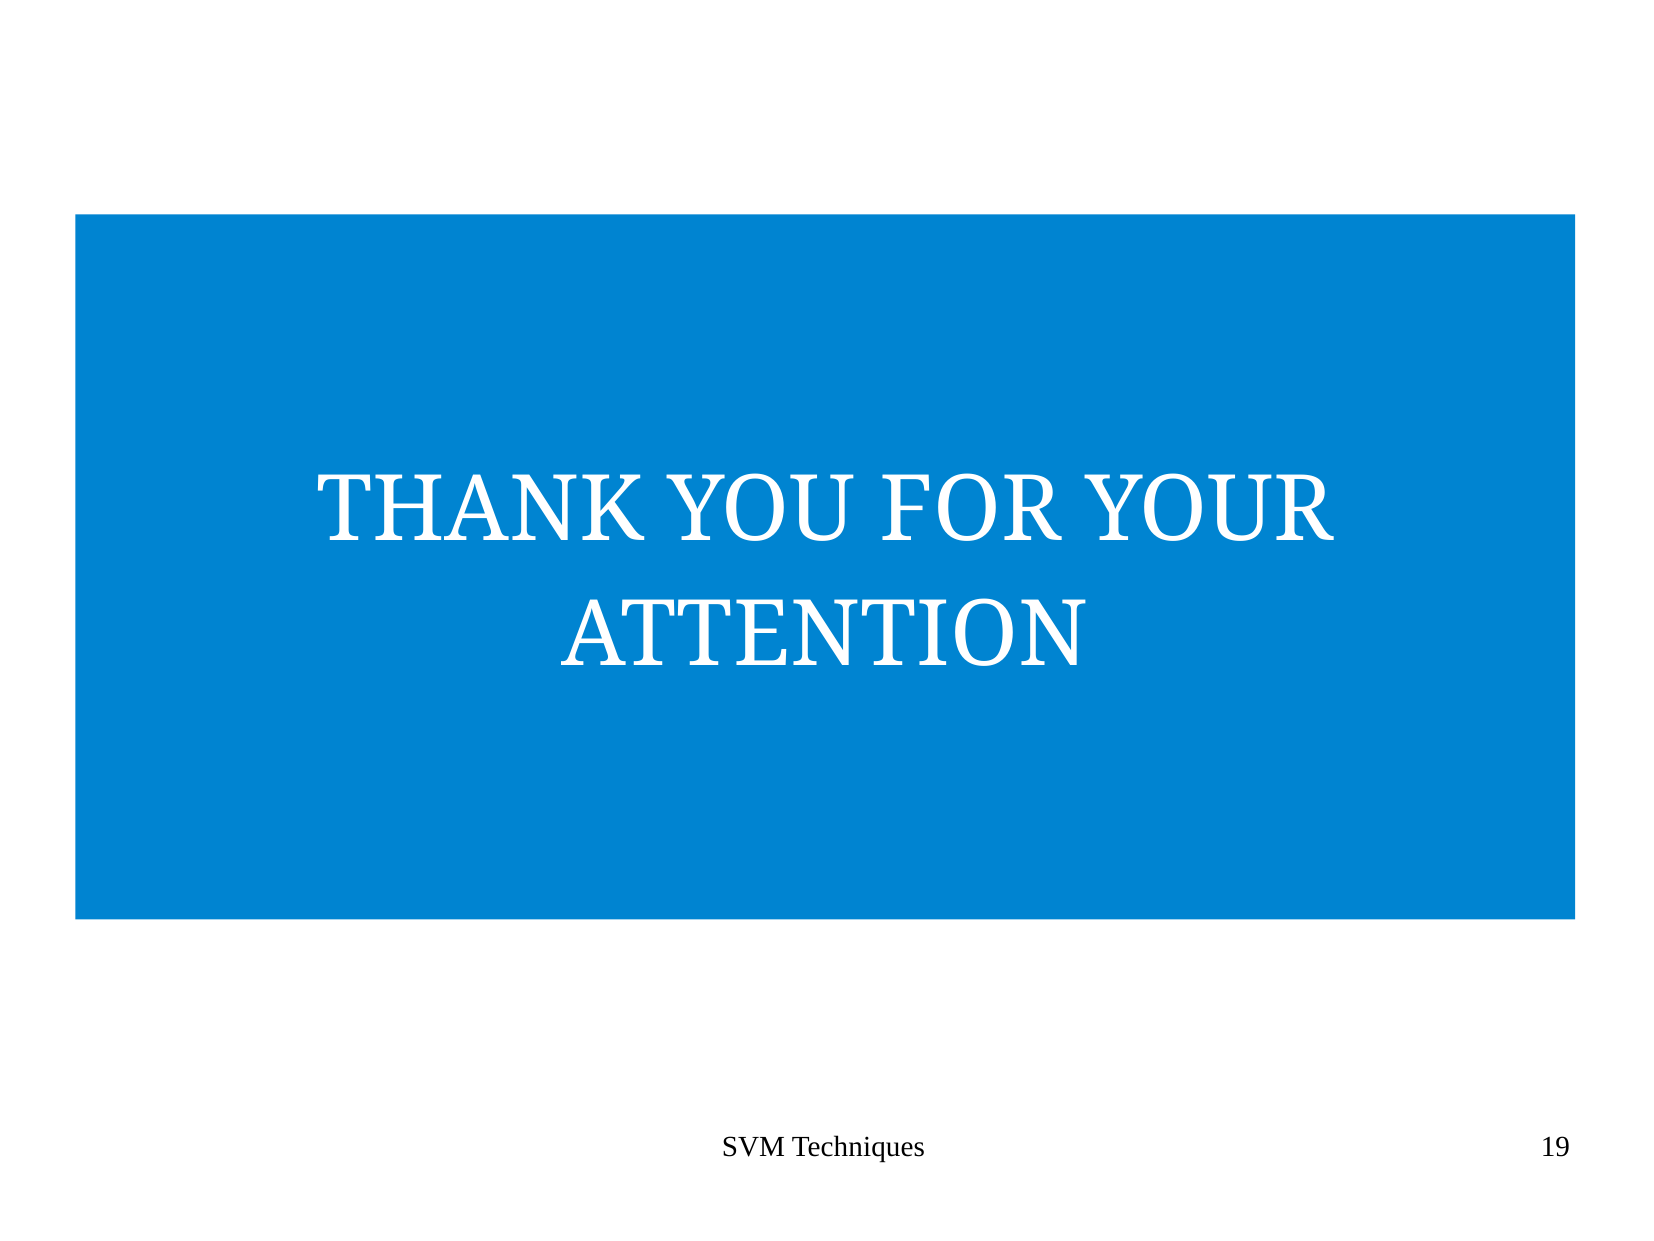

# THANK YOU FOR YOUR ATTENTION
SVM Techniques
19